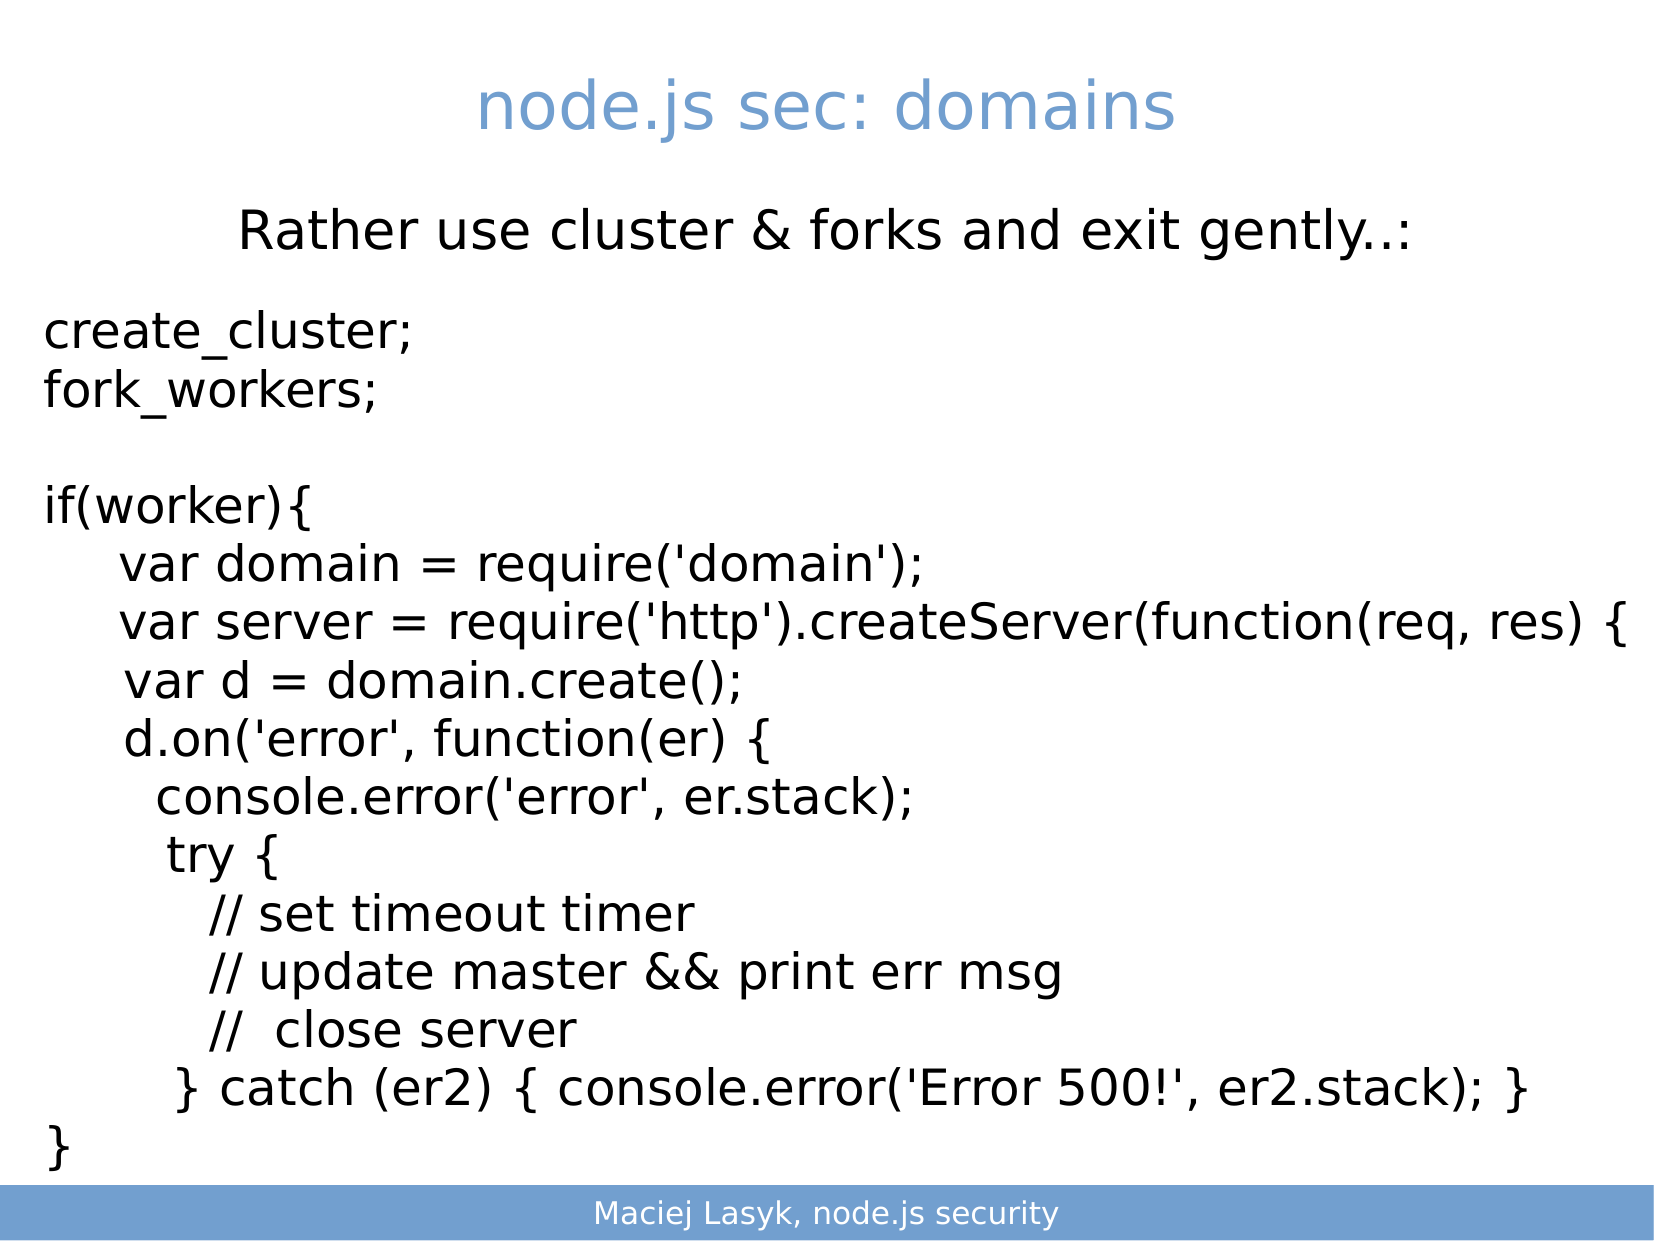

node.js sec: domains
Rather use cluster & forks and exit gently..:
create_cluster;
fork_workers;
if(worker){
	var domain = require('domain');
	var server = require('http').createServer(function(req, res) {
 var d = domain.create();
 d.on('error', function(er) {
 console.error('error', er.stack);
	 try {
		 // set timeout timer
		 // update master && print err msg
		 // close server
 } catch (er2) { console.error('Error 500!', er2.stack); }
}
 3/25
 1/25
Maciej Lasyk, Ganglia & Nagios
Maciej Lasyk, node.js security
Maciej Lasyk, node.js security